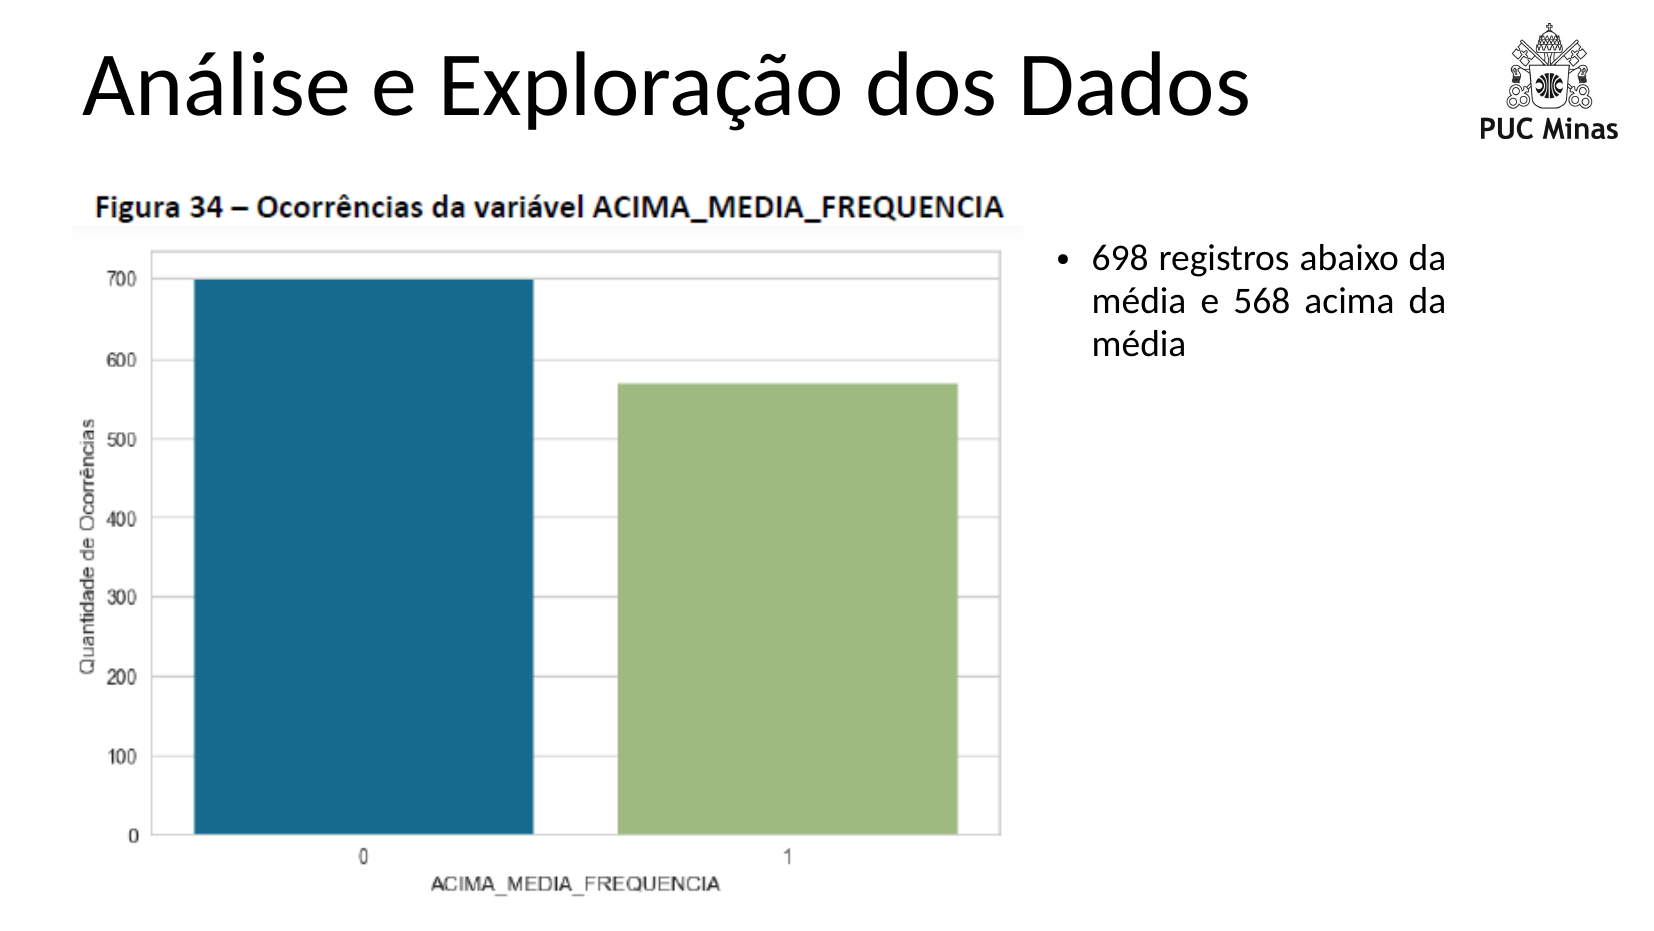

# Análise e Exploração dos Dados
698 registros abaixo da média e 568 acima da média